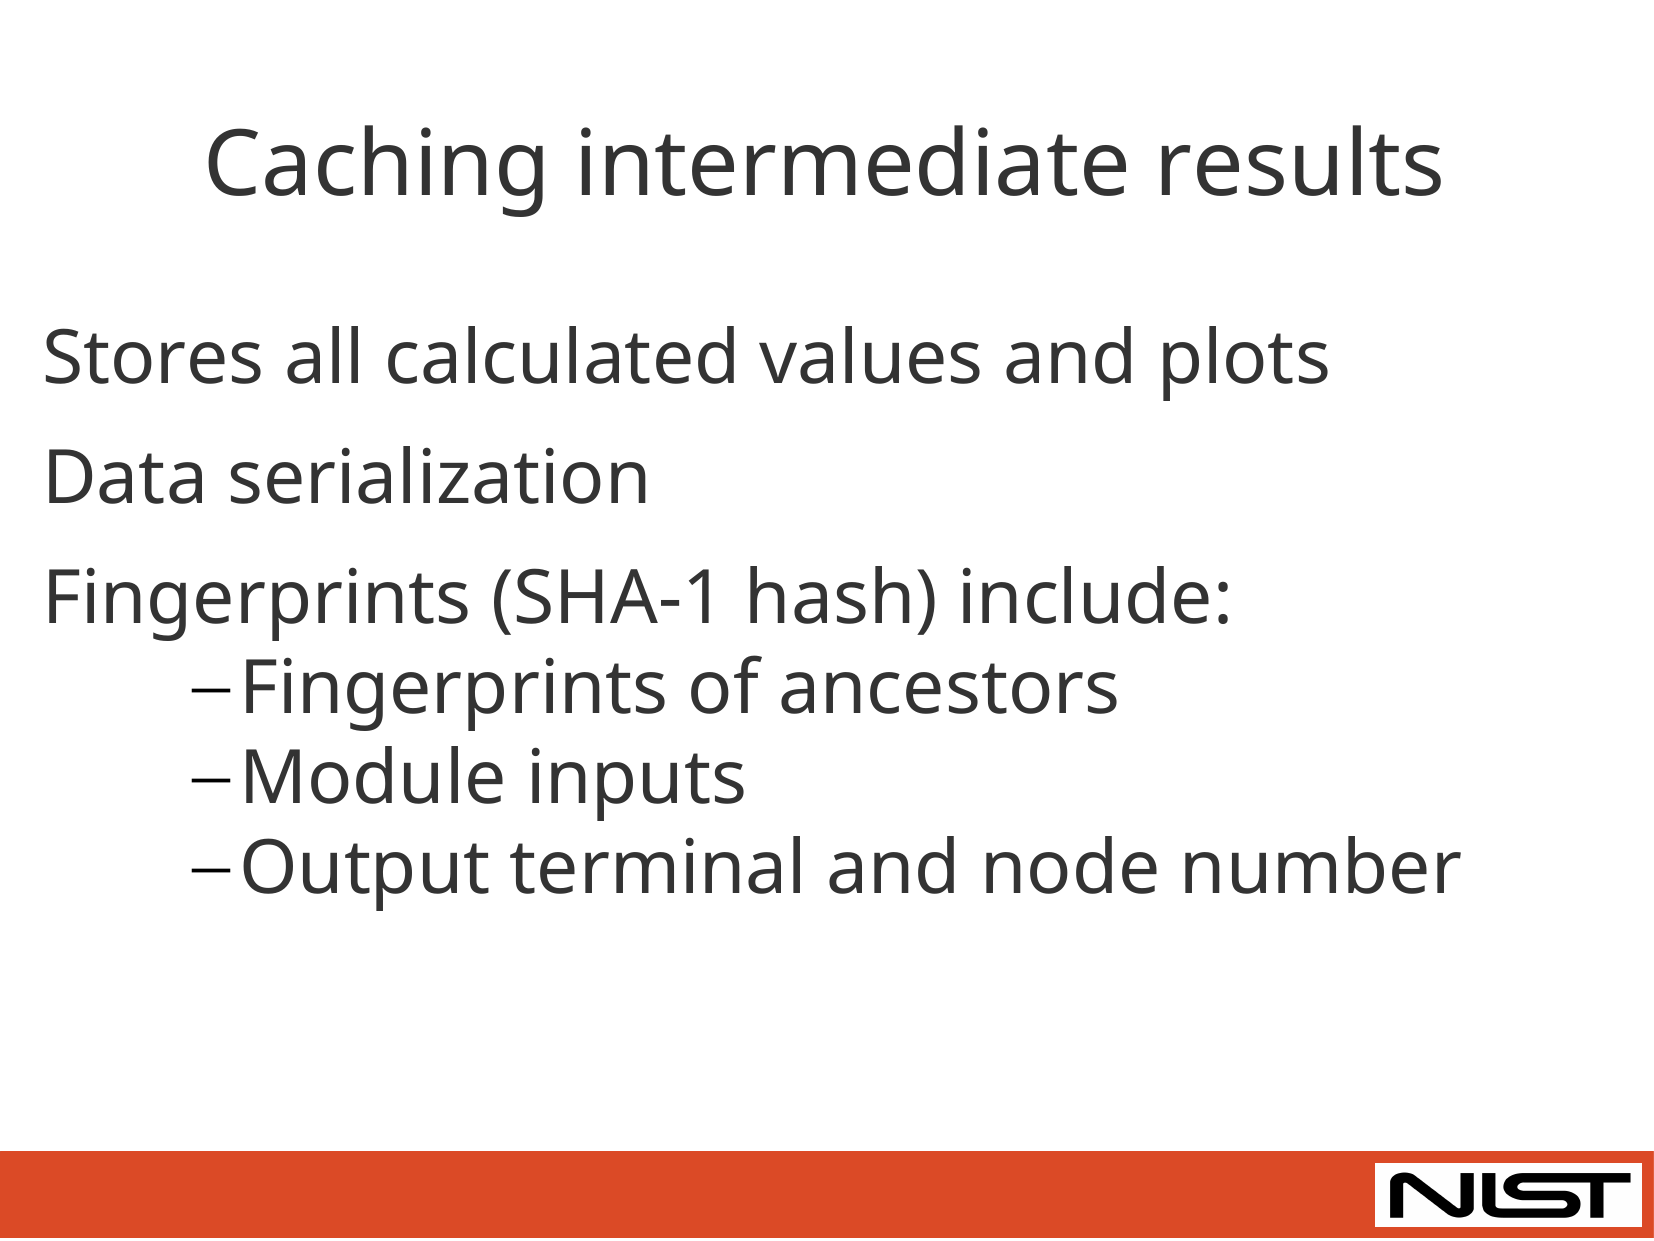

# Caching intermediate results
Stores all calculated values and plots
Data serialization
Fingerprints (SHA-1 hash) include:
Fingerprints of ancestors
Module inputs
Output terminal and node number